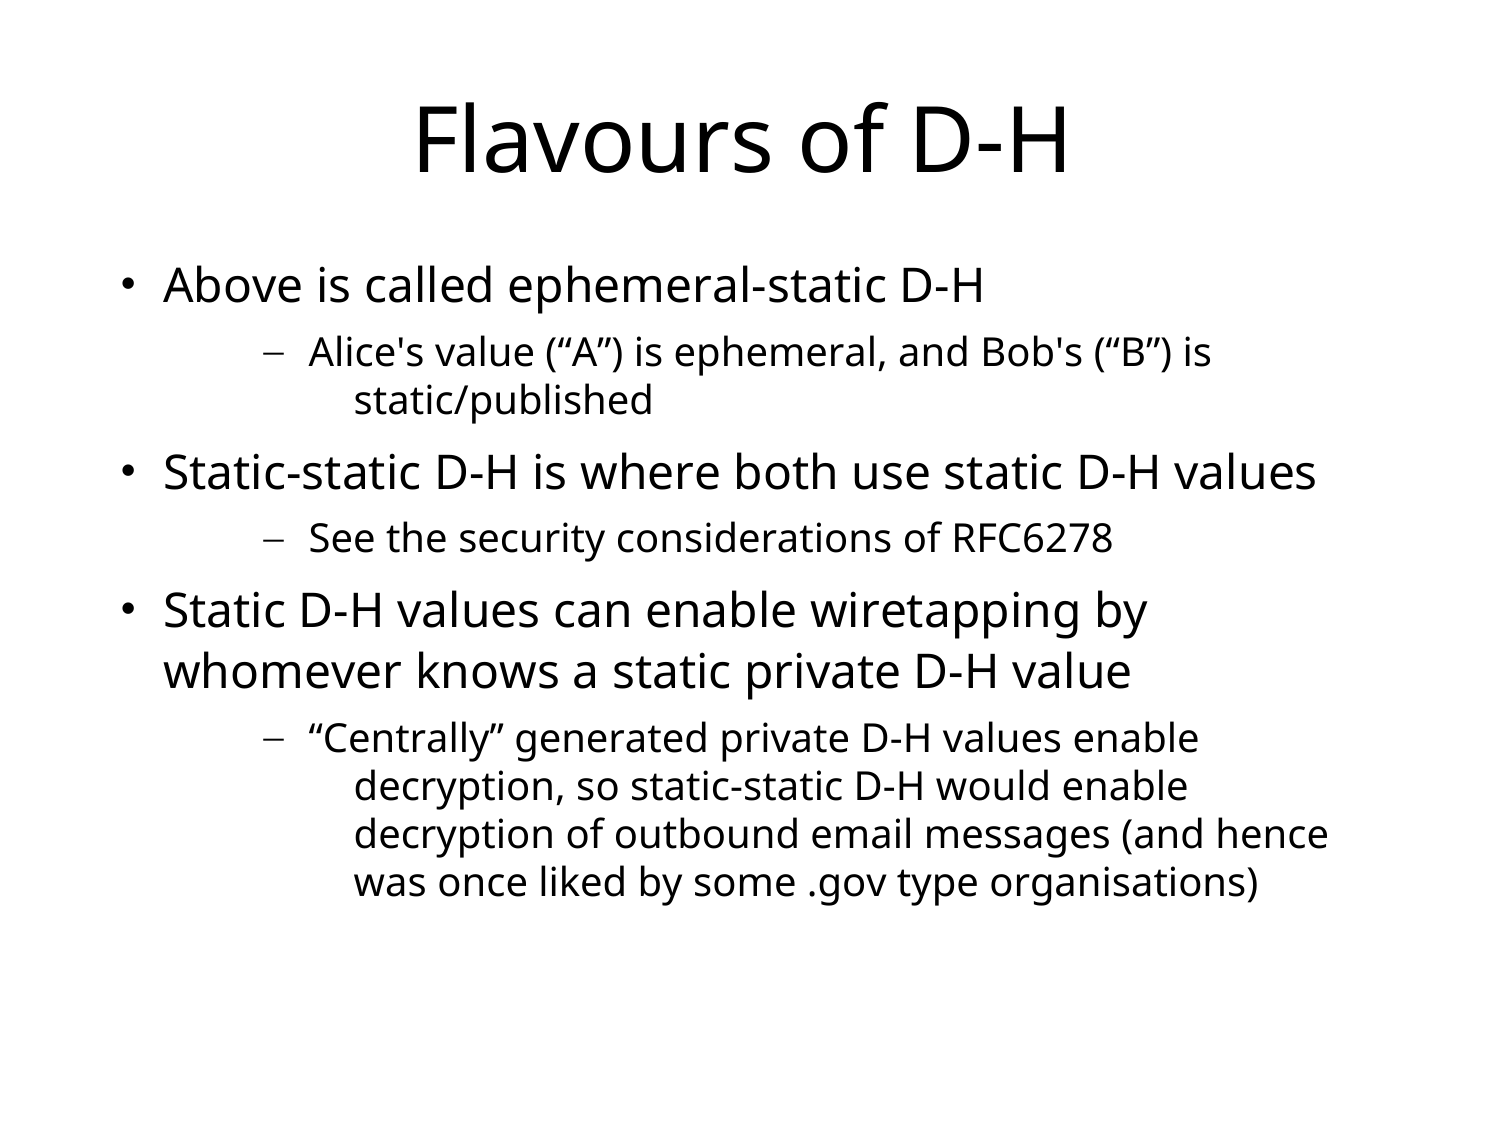

# Flavours of D-H
Above is called ephemeral-static D-H
Alice's value (“A”) is ephemeral, and Bob's (“B”) is static/published
Static-static D-H is where both use static D-H values
See the security considerations of RFC6278
Static D-H values can enable wiretapping by whomever knows a static private D-H value
“Centrally” generated private D-H values enable decryption, so static-static D-H would enable decryption of outbound email messages (and hence was once liked by some .gov type organisations)